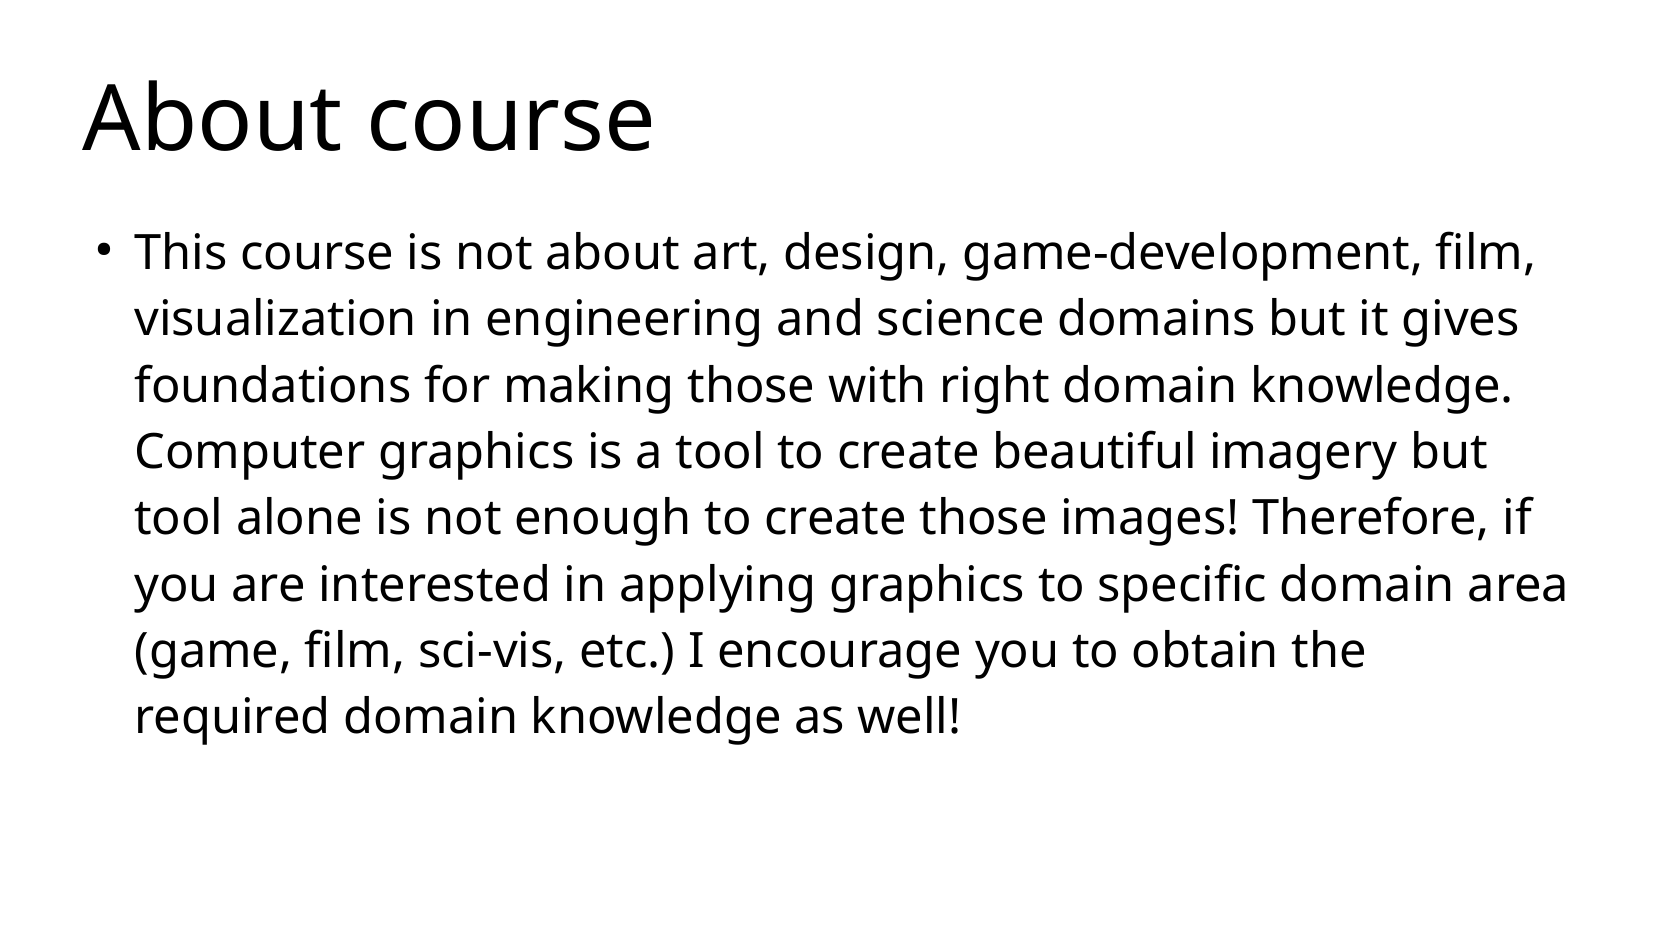

# About course
This course is not about art, design, game-development, film, visualization in engineering and science domains but it gives foundations for making those with right domain knowledge. Computer graphics is a tool to create beautiful imagery but tool alone is not enough to create those images! Therefore, if you are interested in applying graphics to specific domain area (game, film, sci-vis, etc.) I encourage you to obtain the required domain knowledge as well!